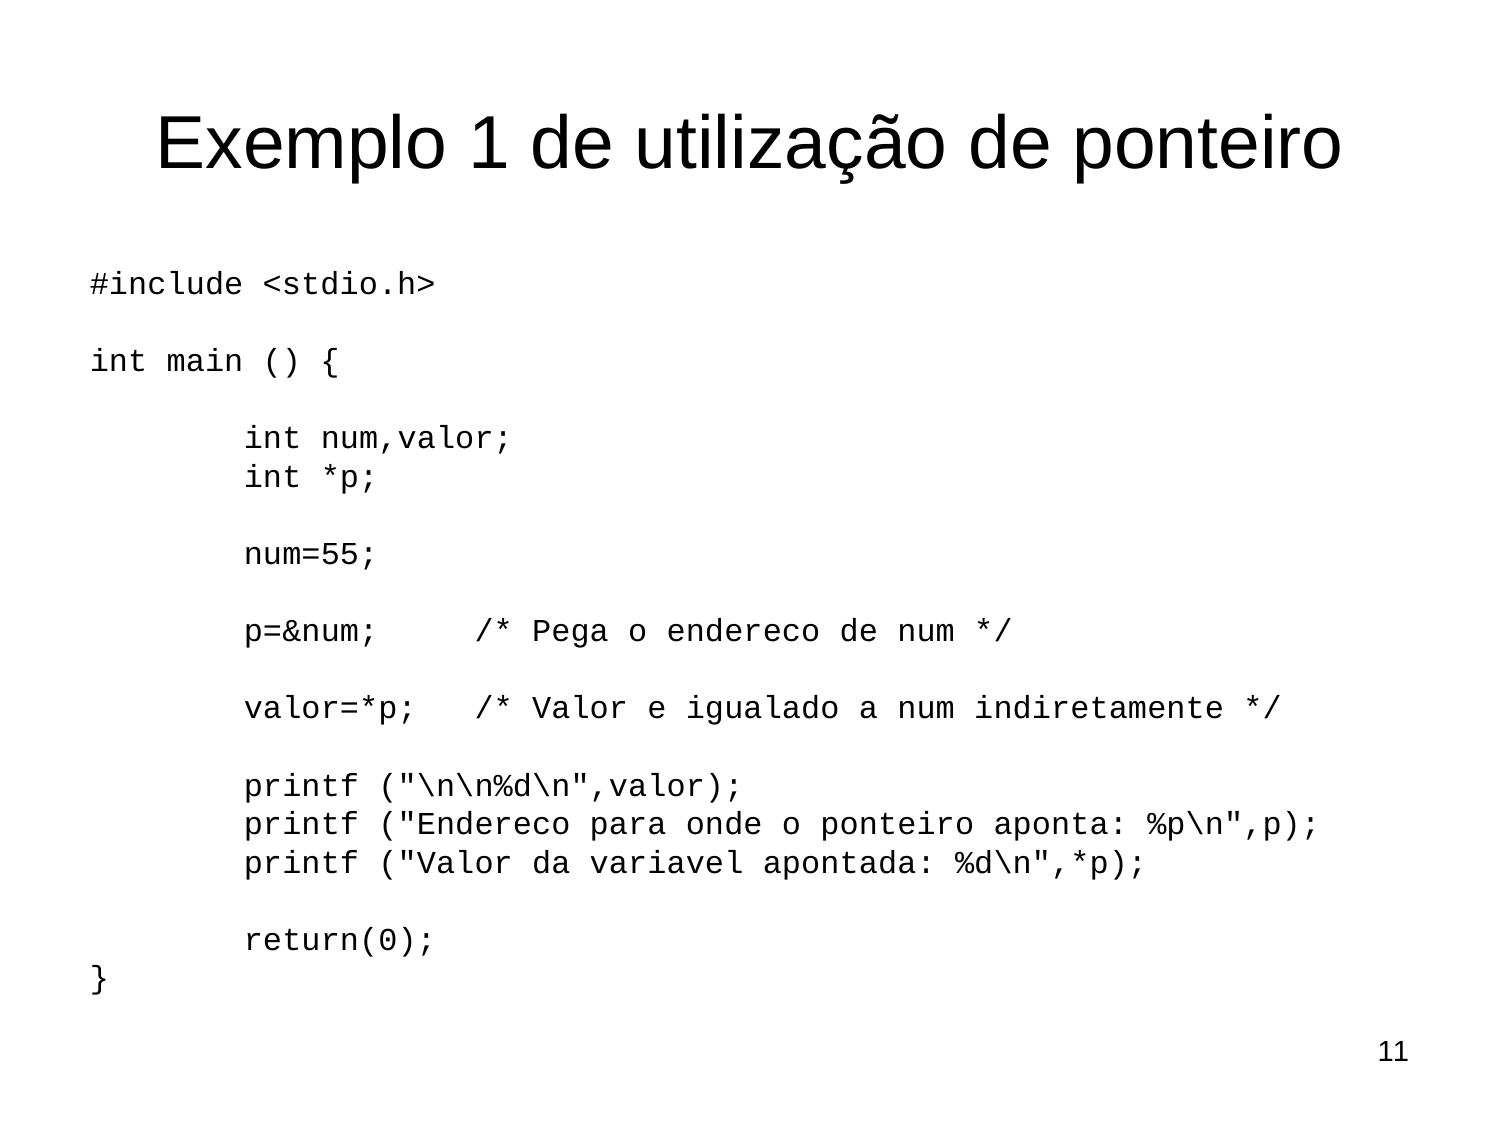

# Exemplo 1 de utilização de ponteiro
#include <stdio.h>
int main () {
 int num,valor;
 int *p;
 num=55;
 p=&num; /* Pega o endereco de num */
 valor=*p; /* Valor e igualado a num indiretamente */
 printf ("\n\n%d\n",valor);
 printf ("Endereco para onde o ponteiro aponta: %p\n",p);
 printf ("Valor da variavel apontada: %d\n",*p);
 return(0);
}
11